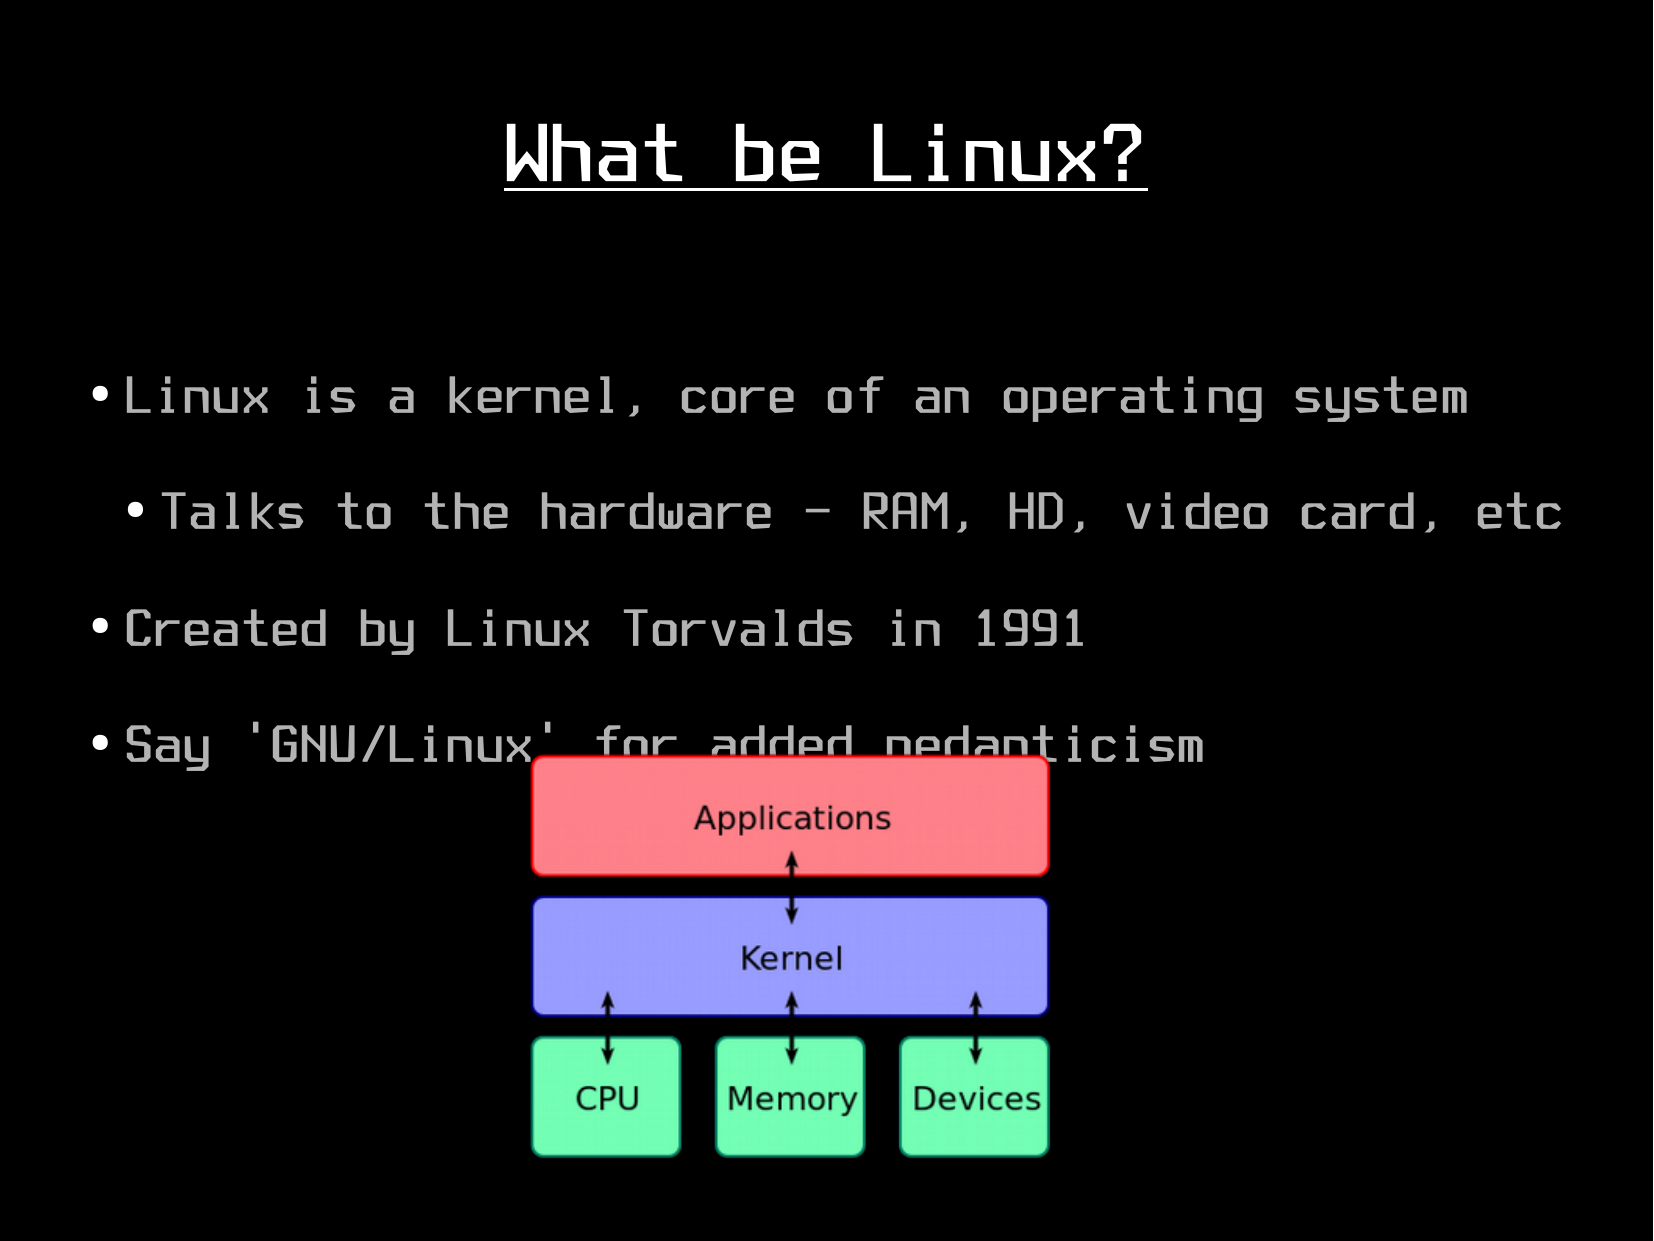

# What be Linux?
Linux is a kernel, core of an operating system
Talks to the hardware – RAM, HD, video card, etc
Created by Linux Torvalds in 1991
Say 'GNU/Linux' for added pedanticism